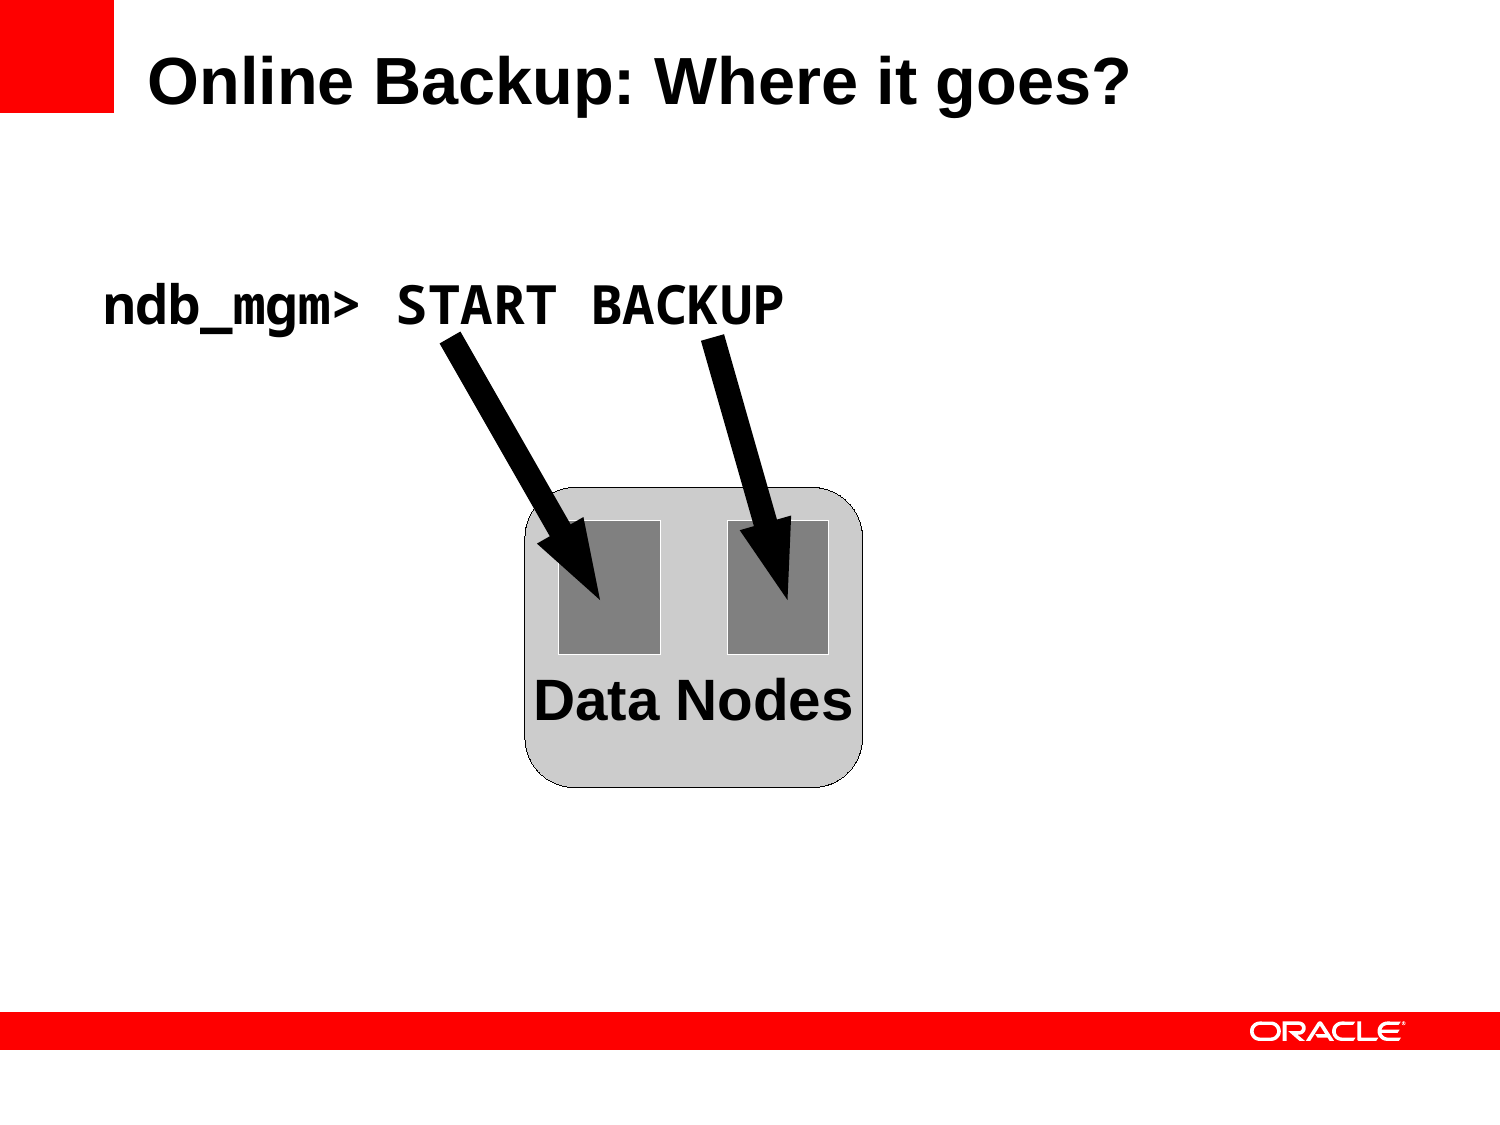

# Online Backup: Where it goes?
ndb_mgm> START BACKUP
Data Nodes